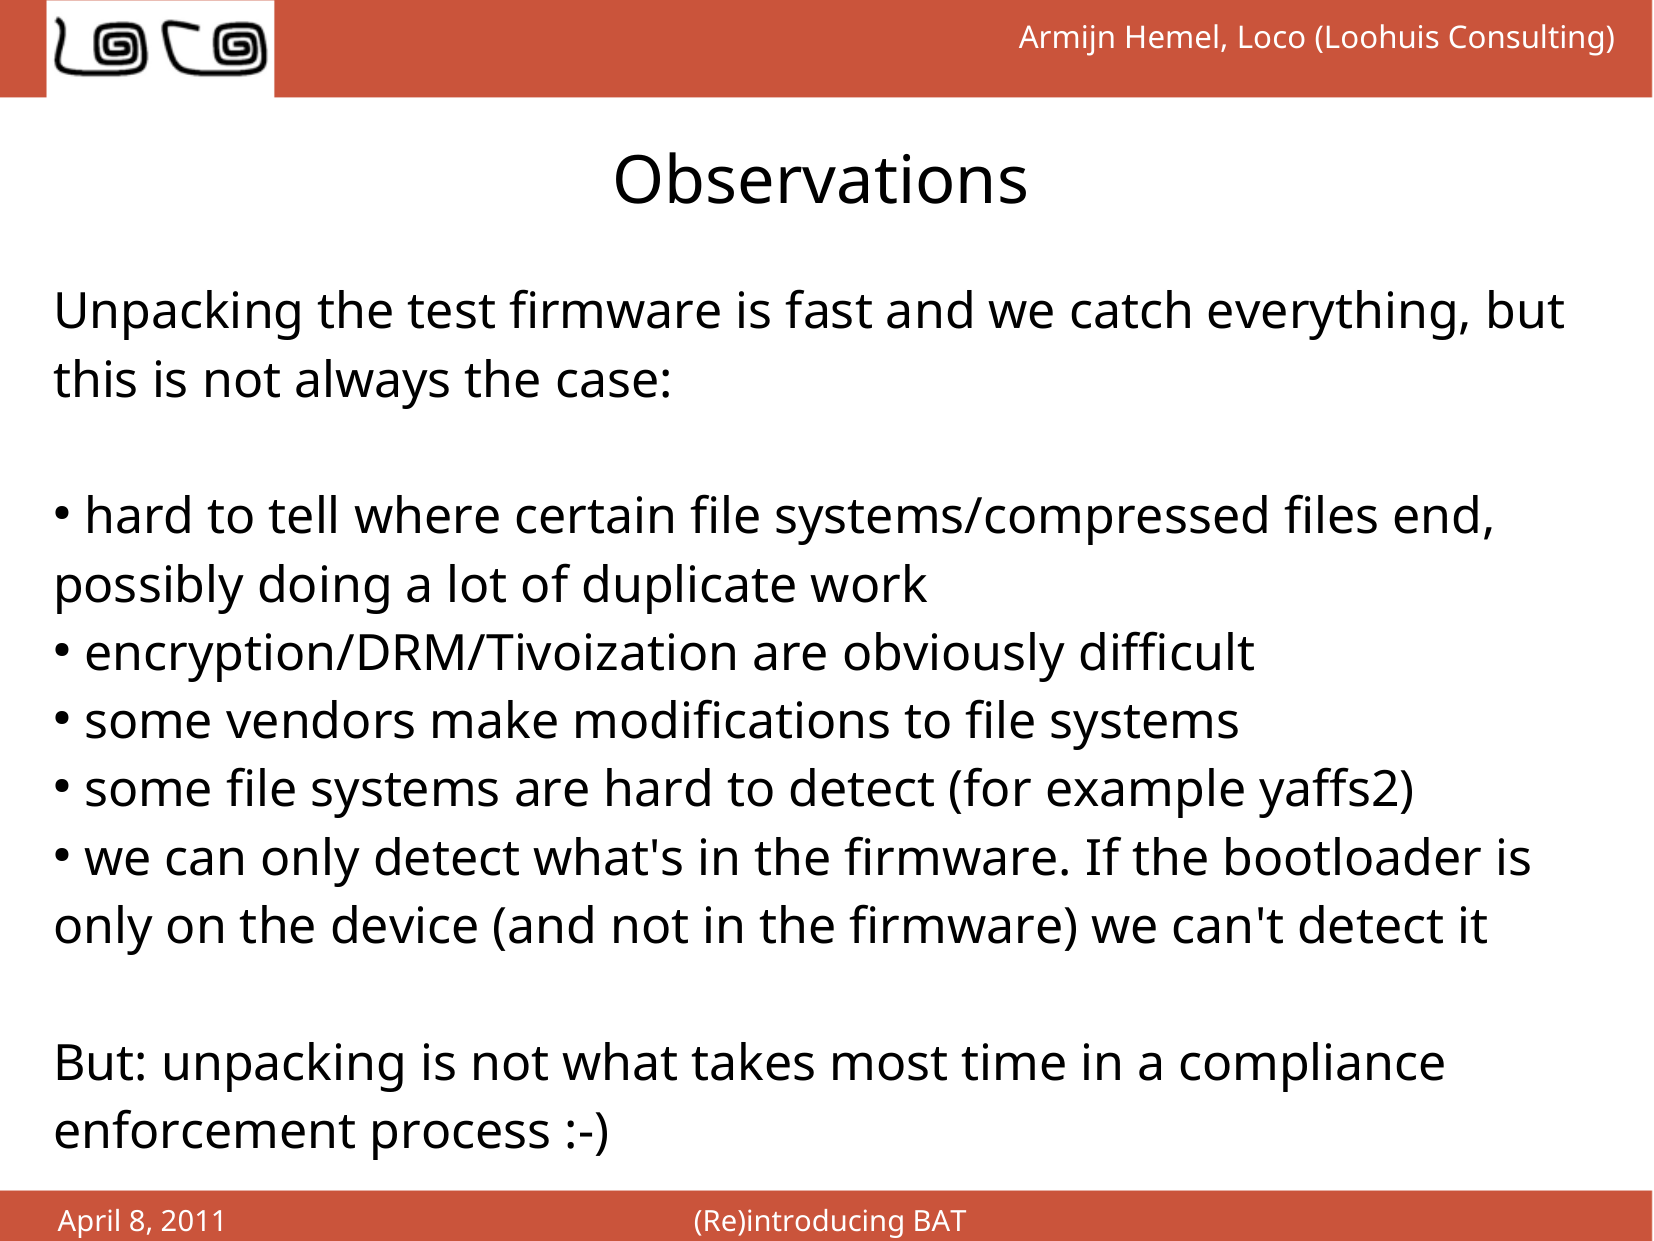

# Observations
Unpacking the test firmware is fast and we catch everything, but this is not always the case:
 hard to tell where certain file systems/compressed files end, possibly doing a lot of duplicate work
 encryption/DRM/Tivoization are obviously difficult
 some vendors make modifications to file systems
 some file systems are hard to detect (for example yaffs2)
 we can only detect what's in the firmware. If the bootloader is only on the device (and not in the firmware) we can't detect it
But: unpacking is not what takes most time in a compliance enforcement process :-)
Comet: practical solution or crutch?